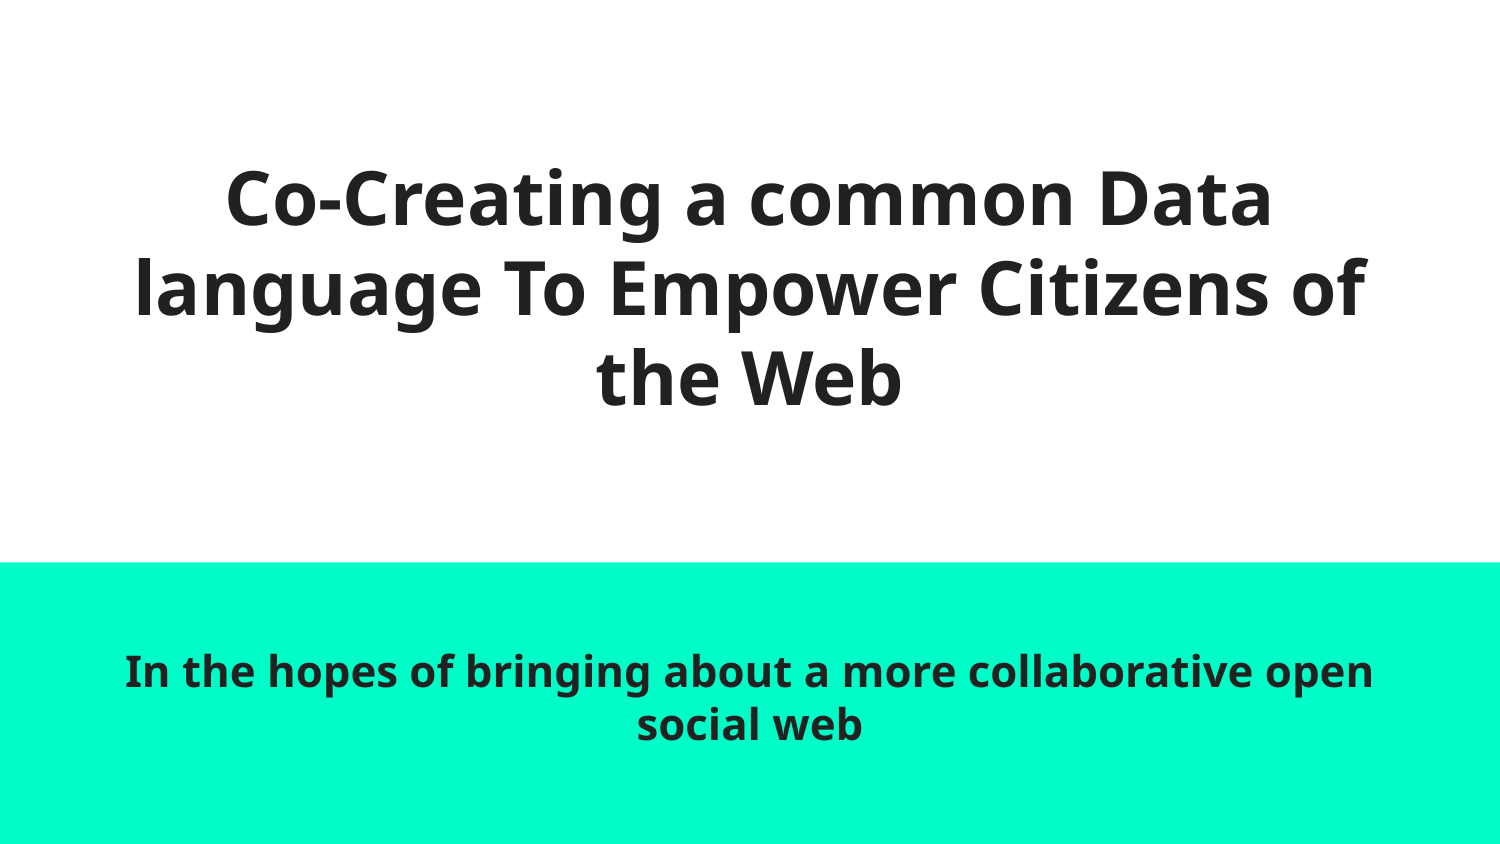

# Co-Creating a common Data language To Empower Citizens of the Web
In the hopes of bringing about a more collaborative open social web